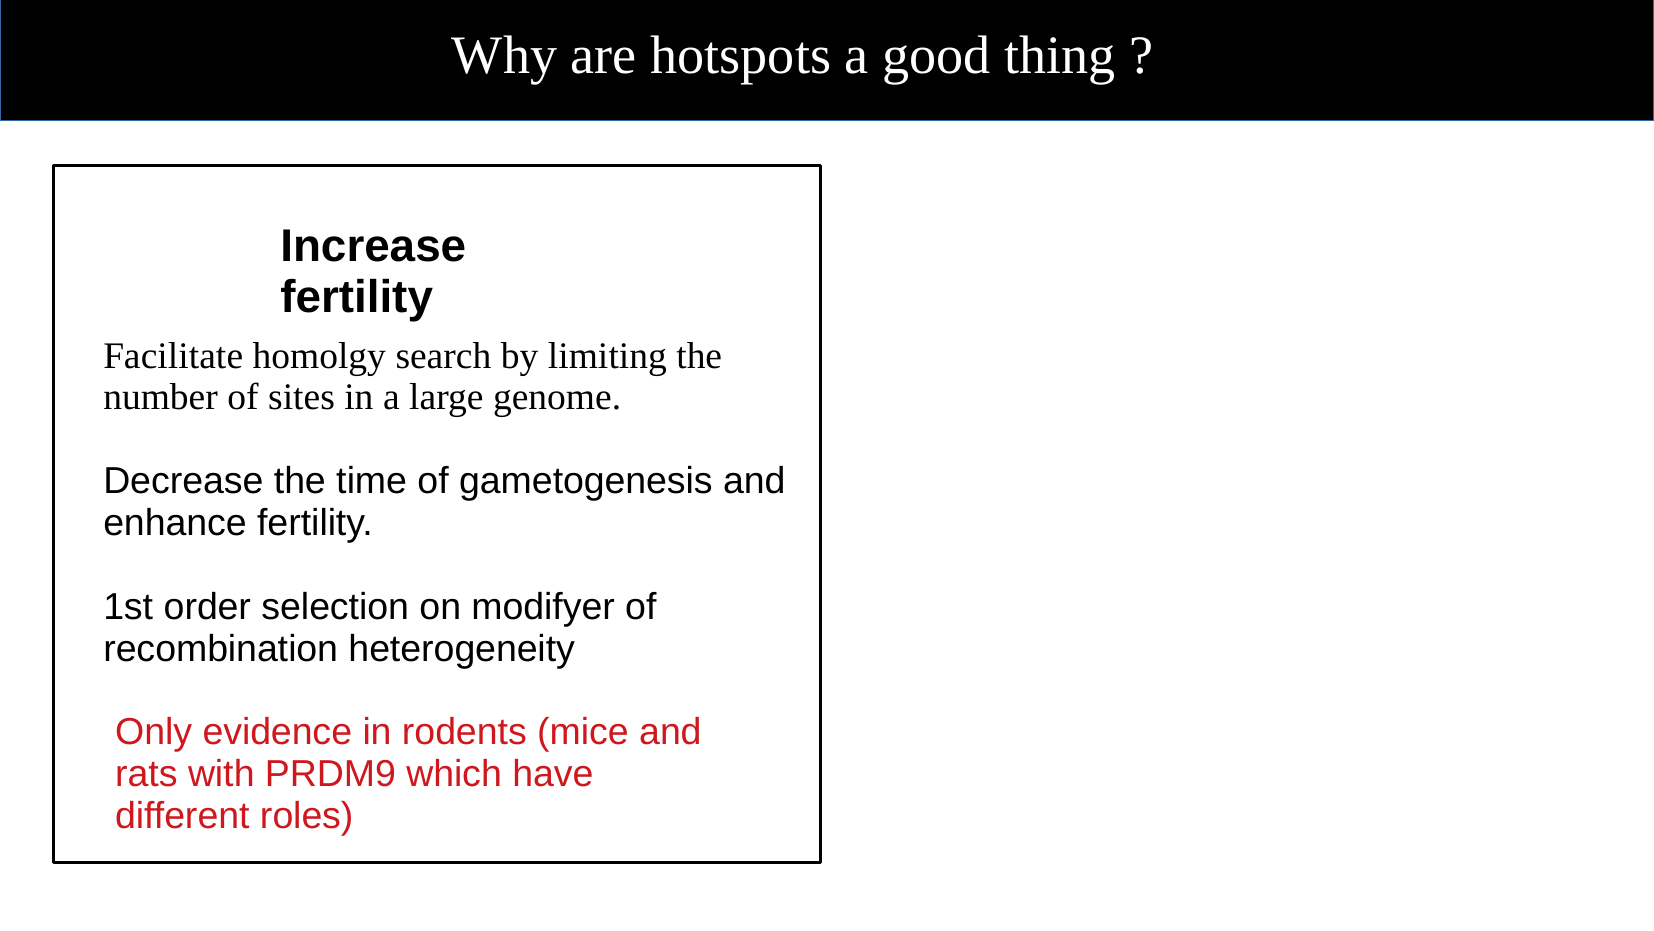

Why are hotspots a good thing ?
Increase fertility
Facilitate homolgy search by limiting the number of sites in a large genome.
Decrease the time of gametogenesis and enhance fertility.
1st order selection on modifyer of recombination heterogeneity
Only evidence in rodents (mice and rats with PRDM9 which have different roles)